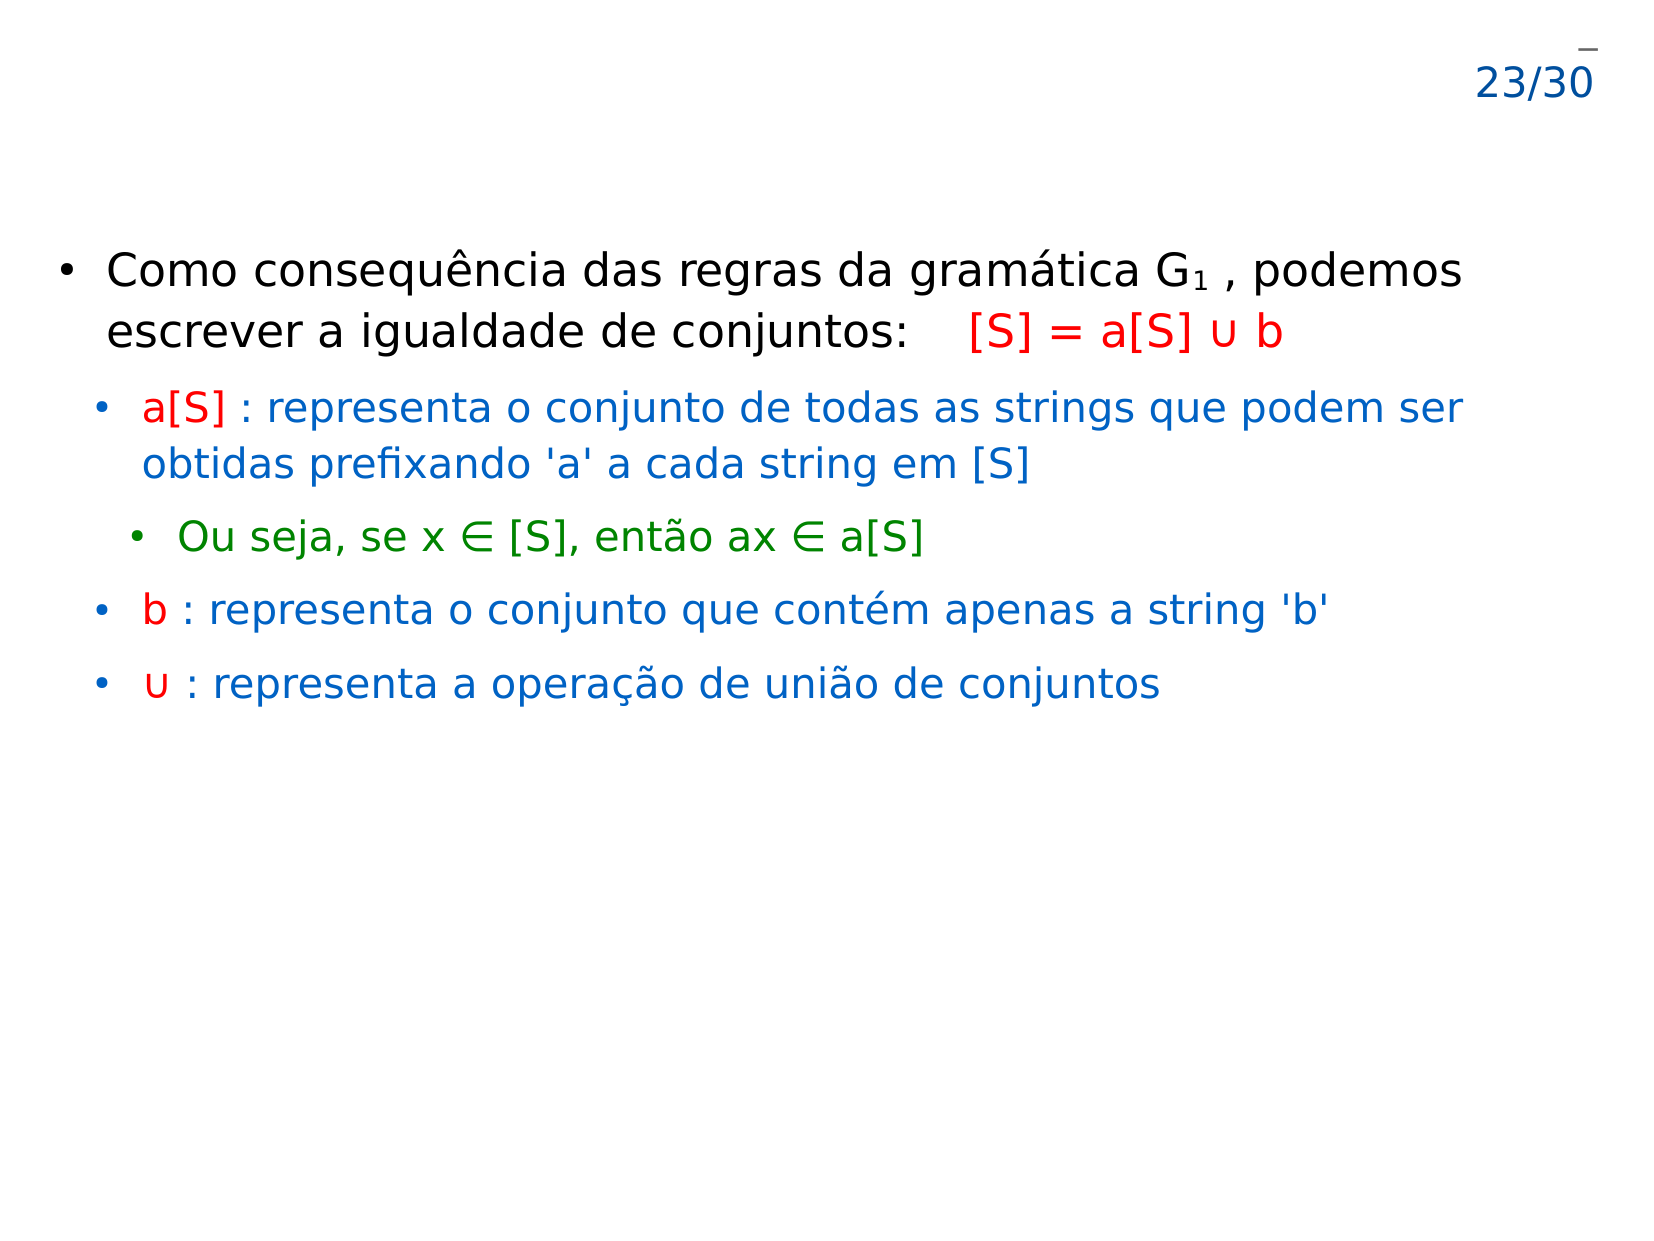

_
#
23
Como consequência das regras da gramática G1 , podemos escrever a igualdade de conjuntos: [S] = a[S] ∪ b
a[S] : representa o conjunto de todas as strings que podem ser obtidas prefixando 'a' a cada string em [S]
Ou seja, se x ∈ [S], então ax ∈ a[S]
b : representa o conjunto que contém apenas a string 'b'
∪ : representa a operação de união de conjuntos